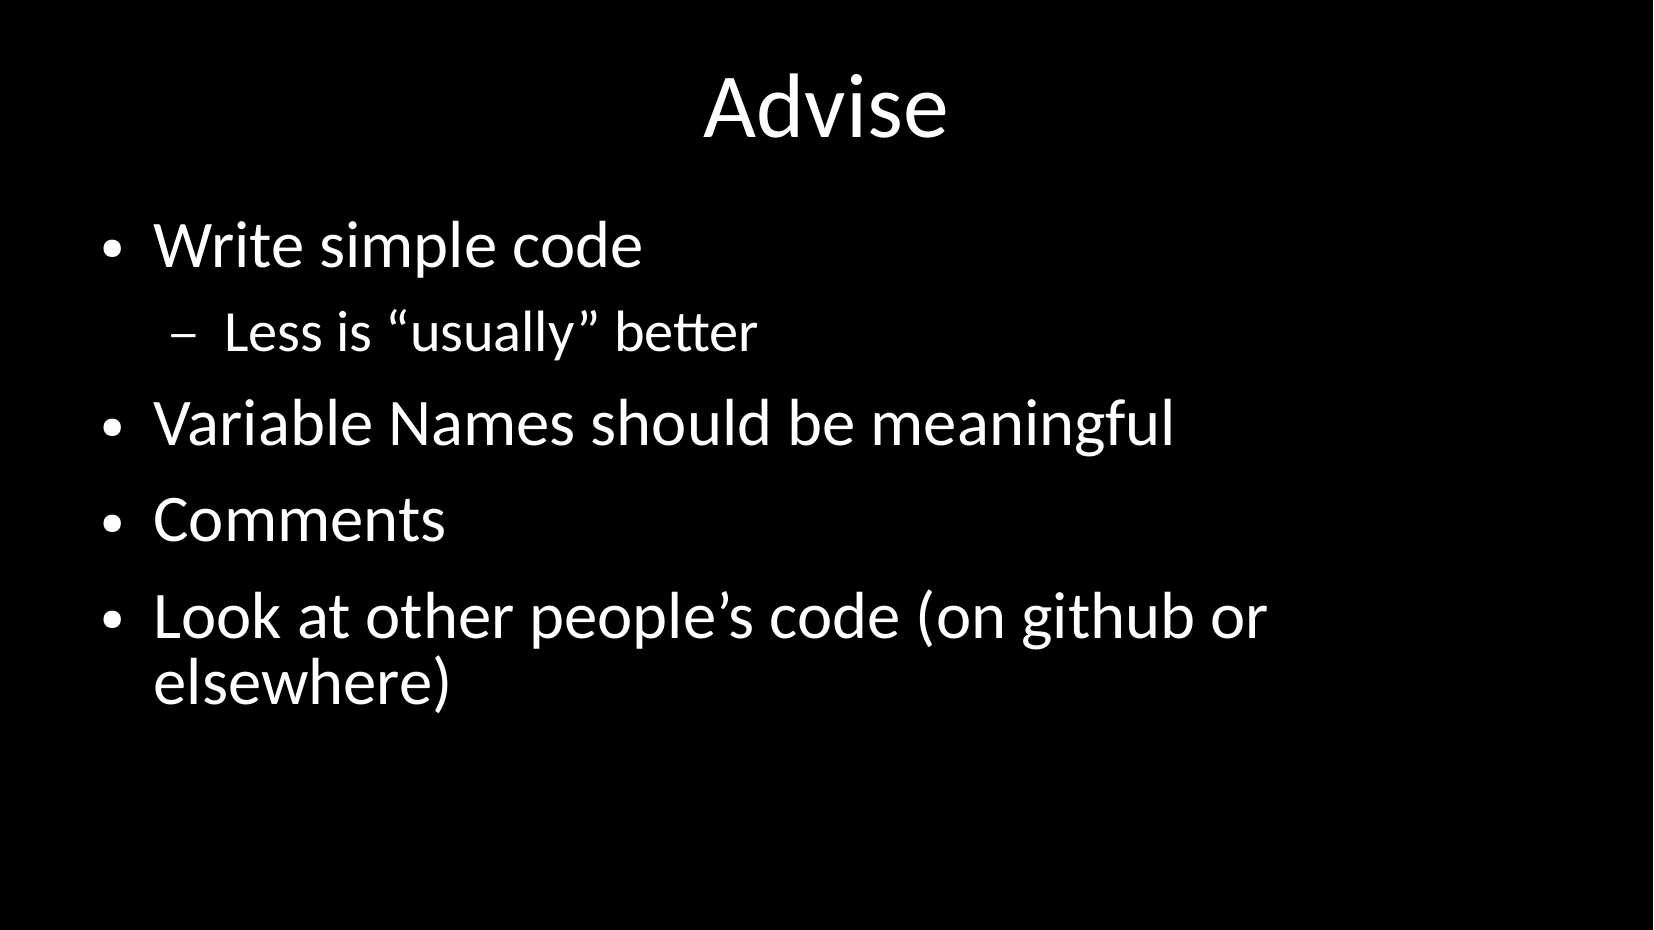

# Advise
Write simple code
Less is “usually” better
Variable Names should be meaningful
Comments
Look at other people’s code (on github or elsewhere)